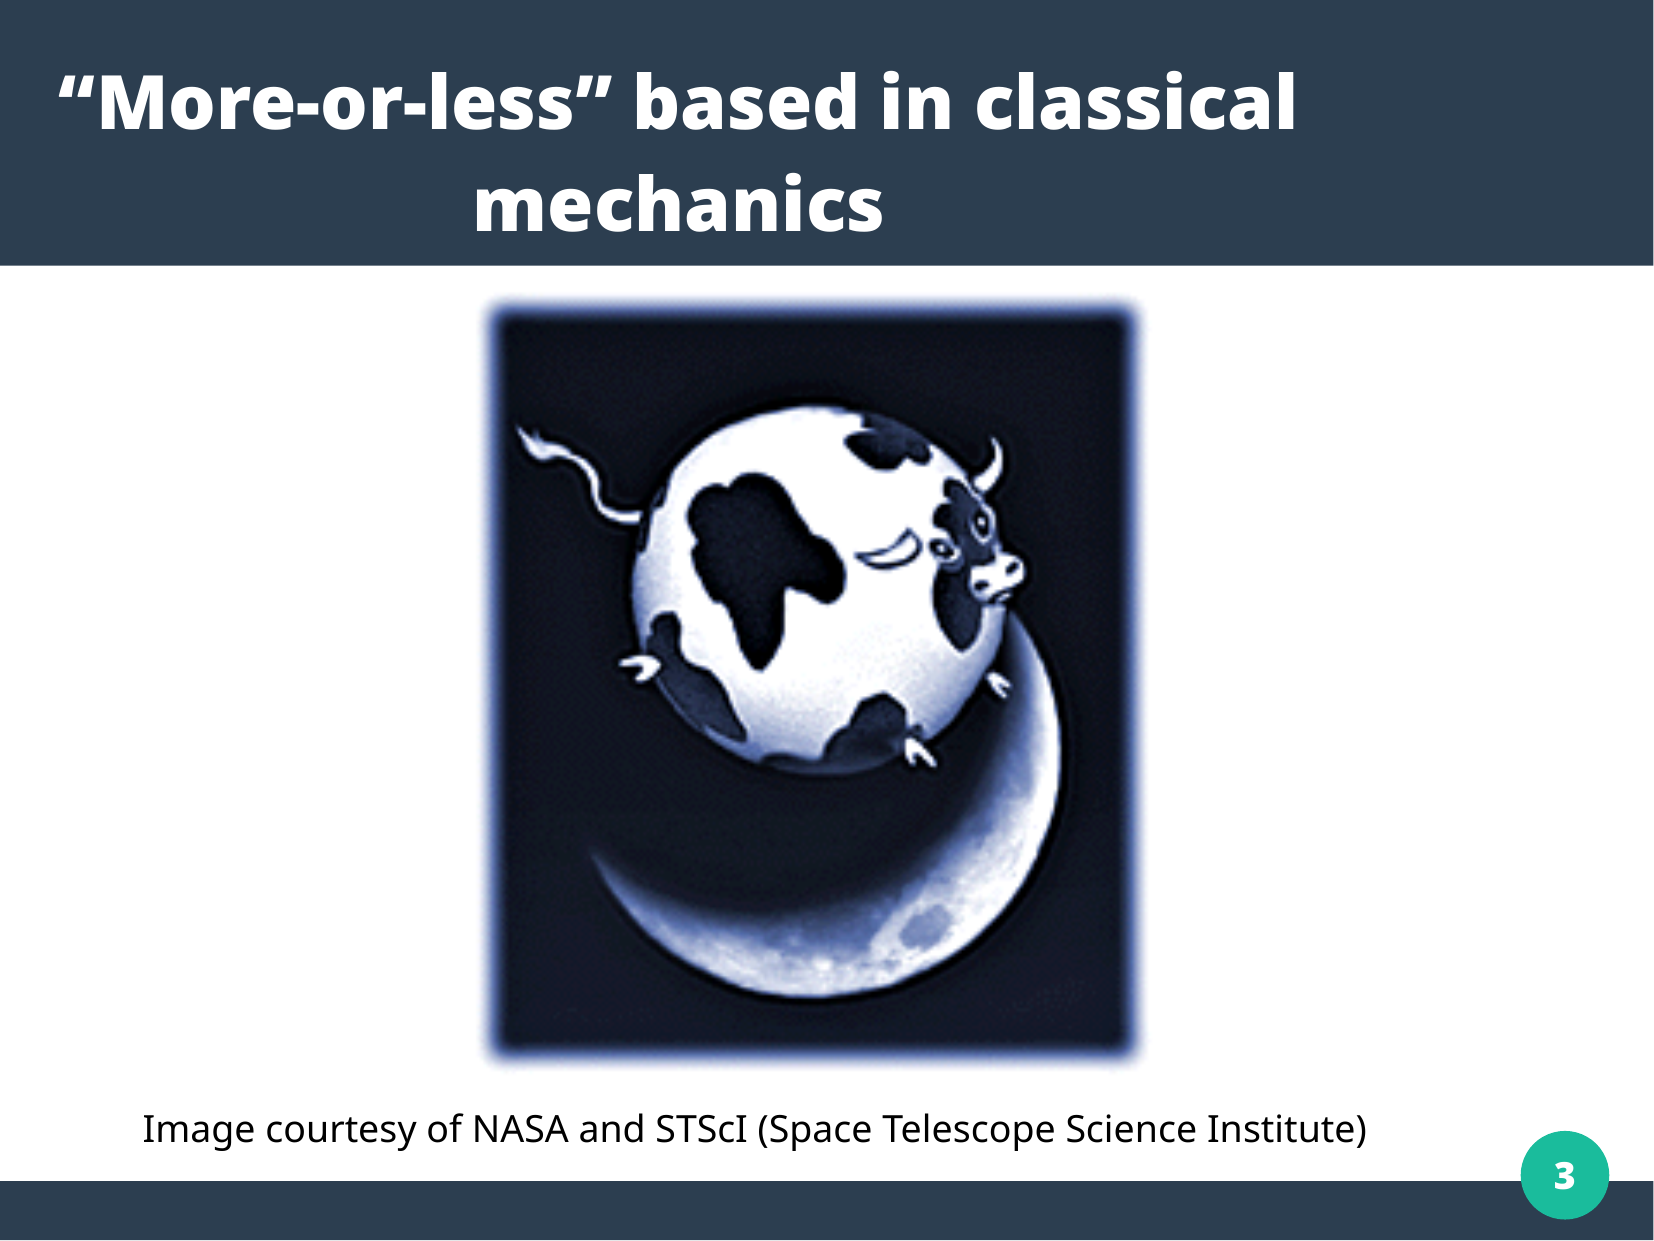

# “More-or-less” based in classical mechanics
Image courtesy of NASA and STScI (Space Telescope Science Institute)
3